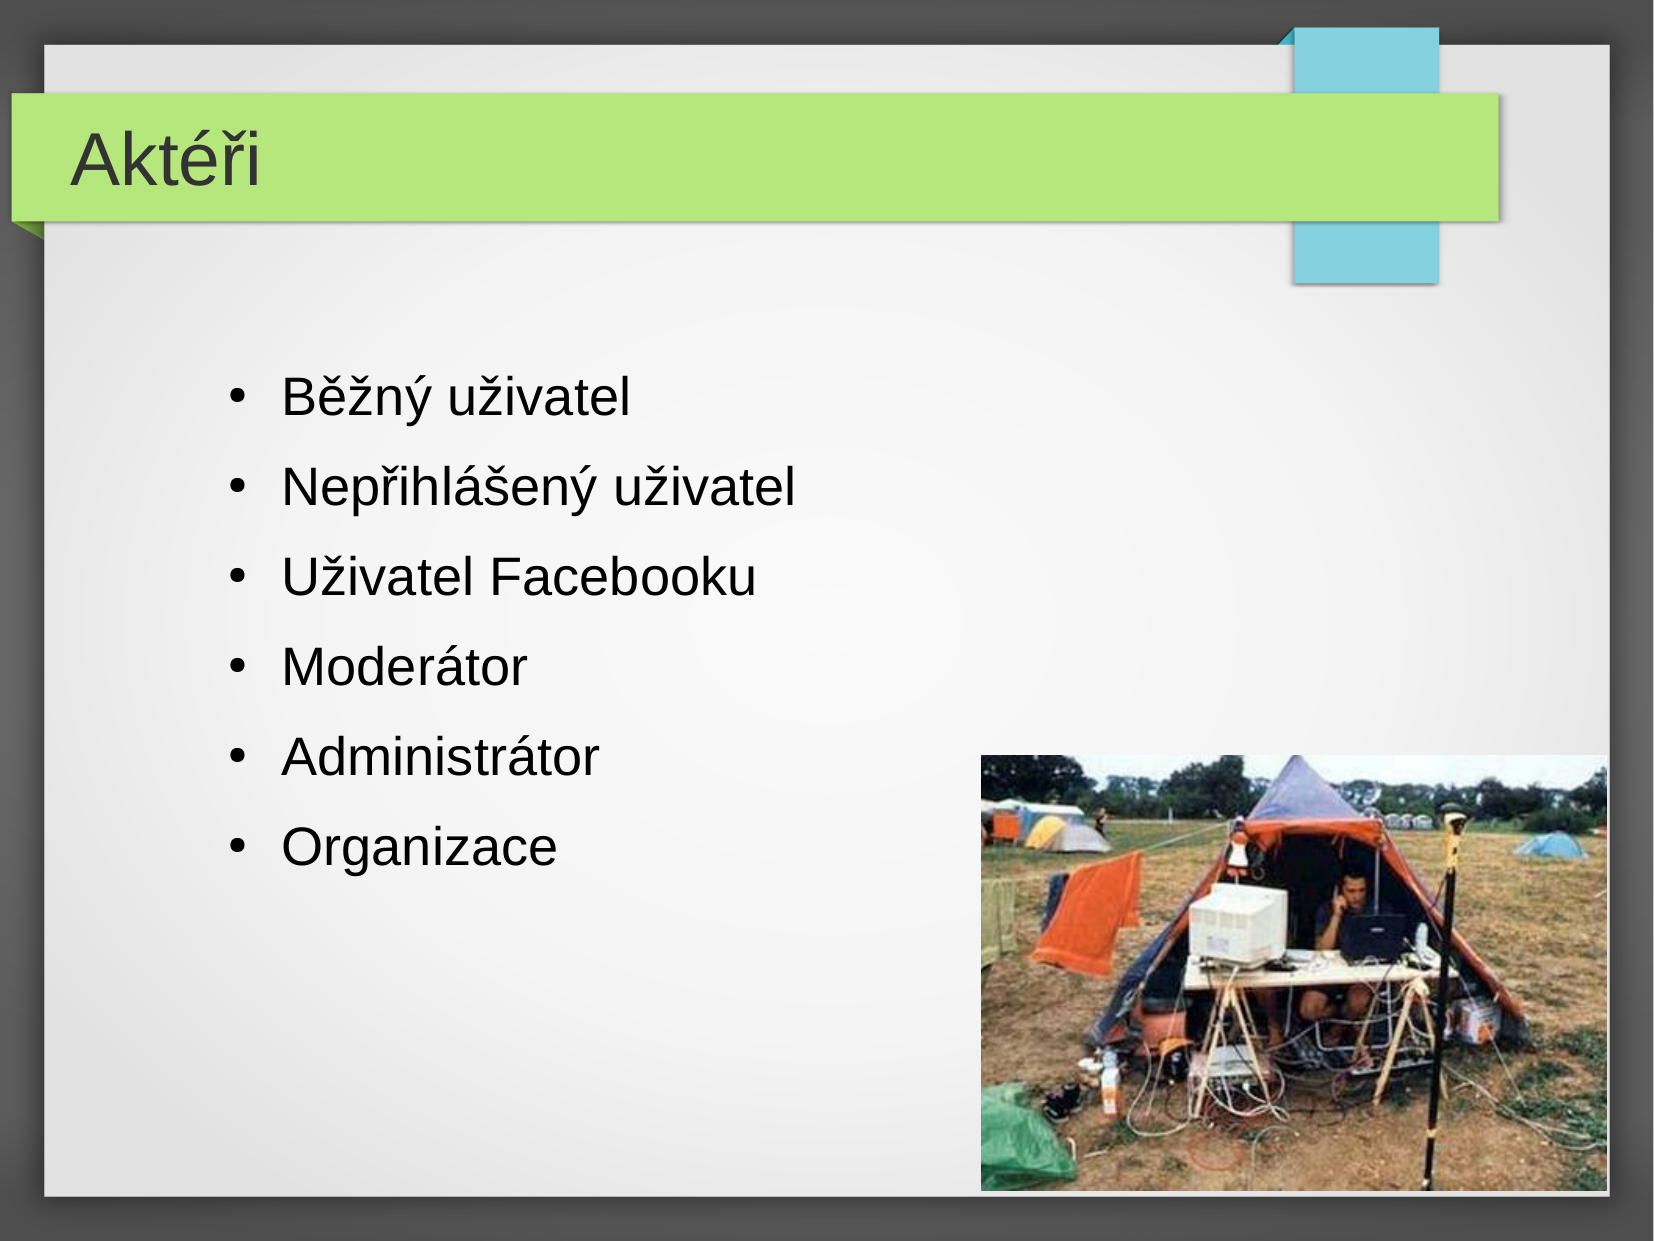

# Aktéři
Běžný uživatel
Nepřihlášený uživatel
Uživatel Facebooku
Moderátor
Administrátor
Organizace